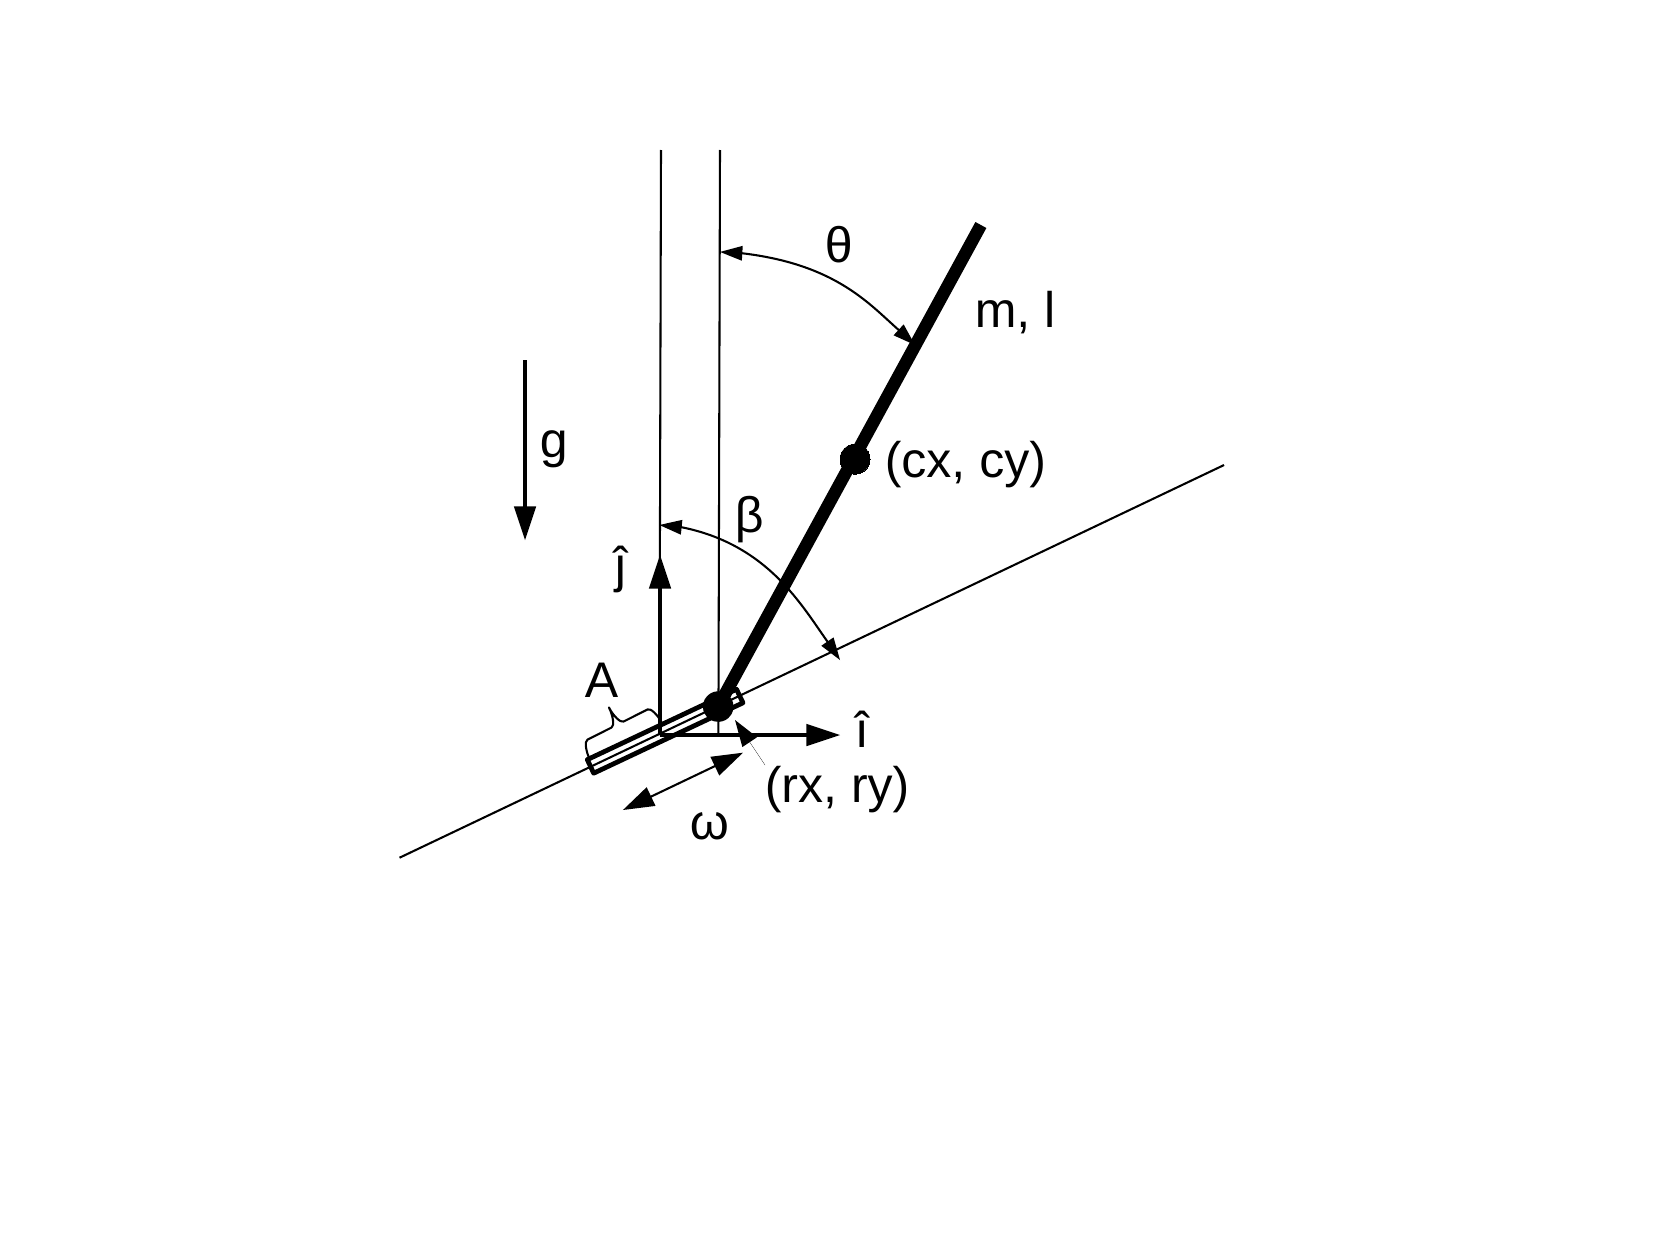

θ
m, l
g
(cx, cy)
β
ĵ
A
î
(rx, ry)
ω